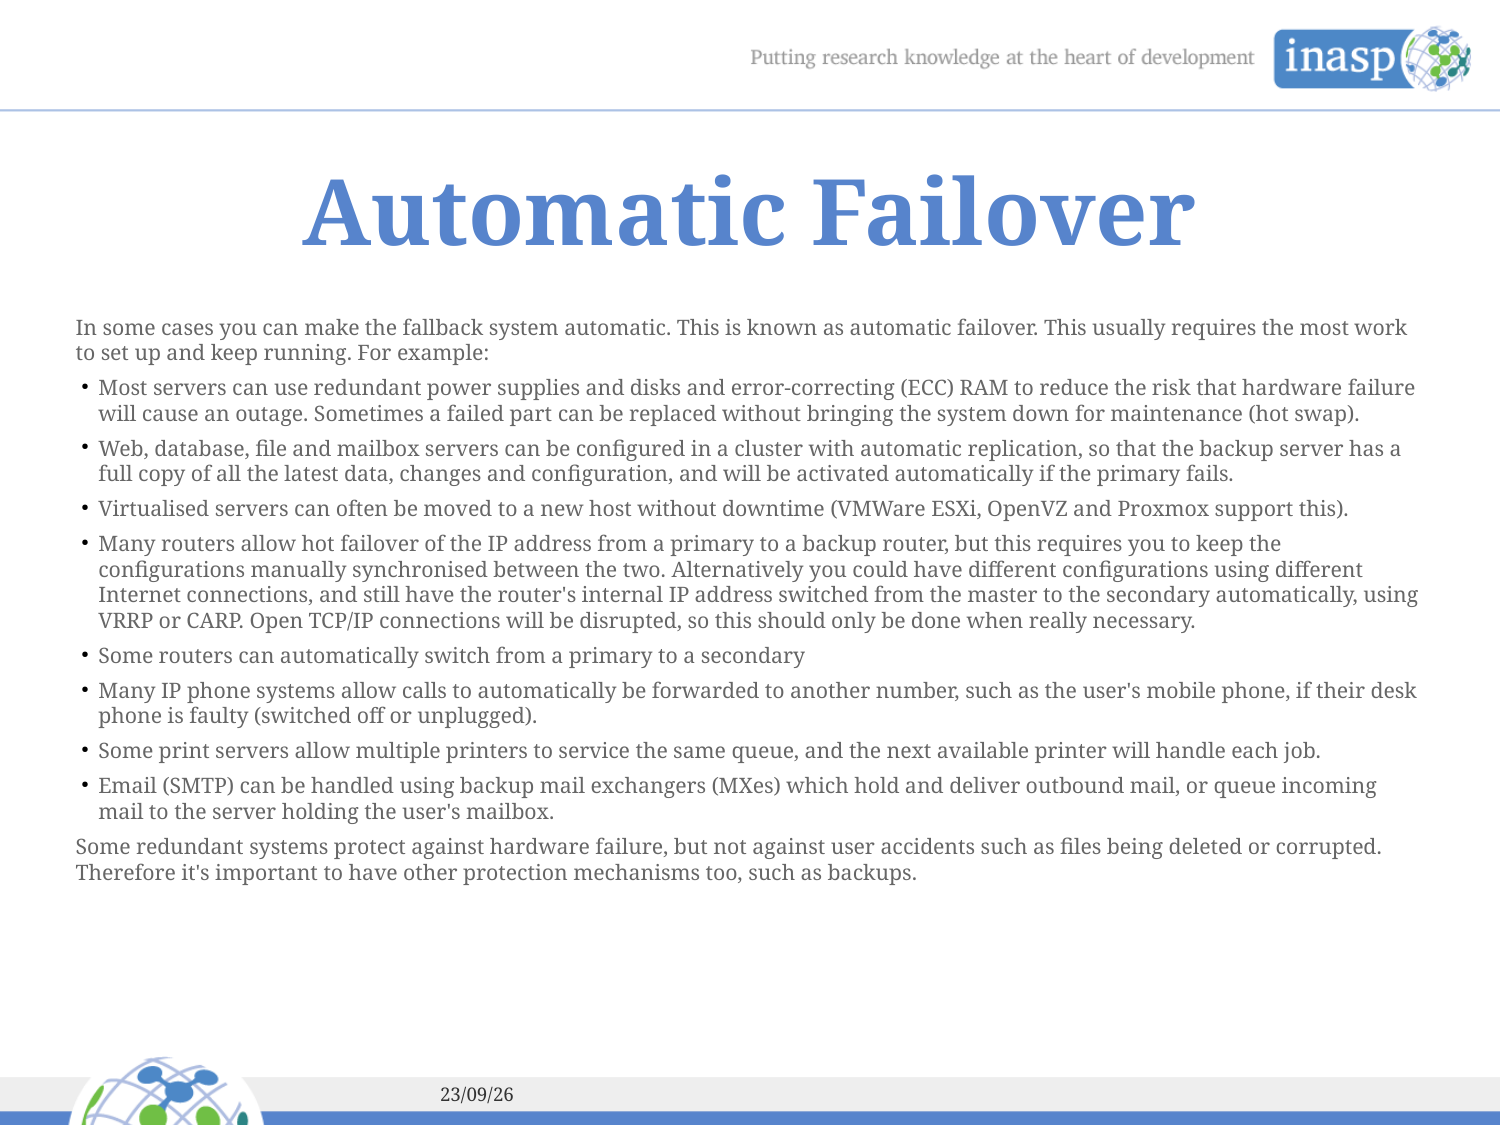

# Automatic Failover
In some cases you can make the fallback system automatic. This is known as automatic failover. This usually requires the most work to set up and keep running. For example:
Most servers can use redundant power supplies and disks and error-correcting (ECC) RAM to reduce the risk that hardware failure will cause an outage. Sometimes a failed part can be replaced without bringing the system down for maintenance (hot swap).
Web, database, file and mailbox servers can be configured in a cluster with automatic replication, so that the backup server has a full copy of all the latest data, changes and configuration, and will be activated automatically if the primary fails.
Virtualised servers can often be moved to a new host without downtime (VMWare ESXi, OpenVZ and Proxmox support this).
Many routers allow hot failover of the IP address from a primary to a backup router, but this requires you to keep the configurations manually synchronised between the two. Alternatively you could have different configurations using different Internet connections, and still have the router's internal IP address switched from the master to the secondary automatically, using VRRP or CARP. Open TCP/IP connections will be disrupted, so this should only be done when really necessary.
Some routers can automatically switch from a primary to a secondary
Many IP phone systems allow calls to automatically be forwarded to another number, such as the user's mobile phone, if their desk phone is faulty (switched off or unplugged).
Some print servers allow multiple printers to service the same queue, and the next available printer will handle each job.
Email (SMTP) can be handled using backup mail exchangers (MXes) which hold and deliver outbound mail, or queue incoming mail to the server holding the user's mailbox.
Some redundant systems protect against hardware failure, but not against user accidents such as files being deleted or corrupted. Therefore it's important to have other protection mechanisms too, such as backups.